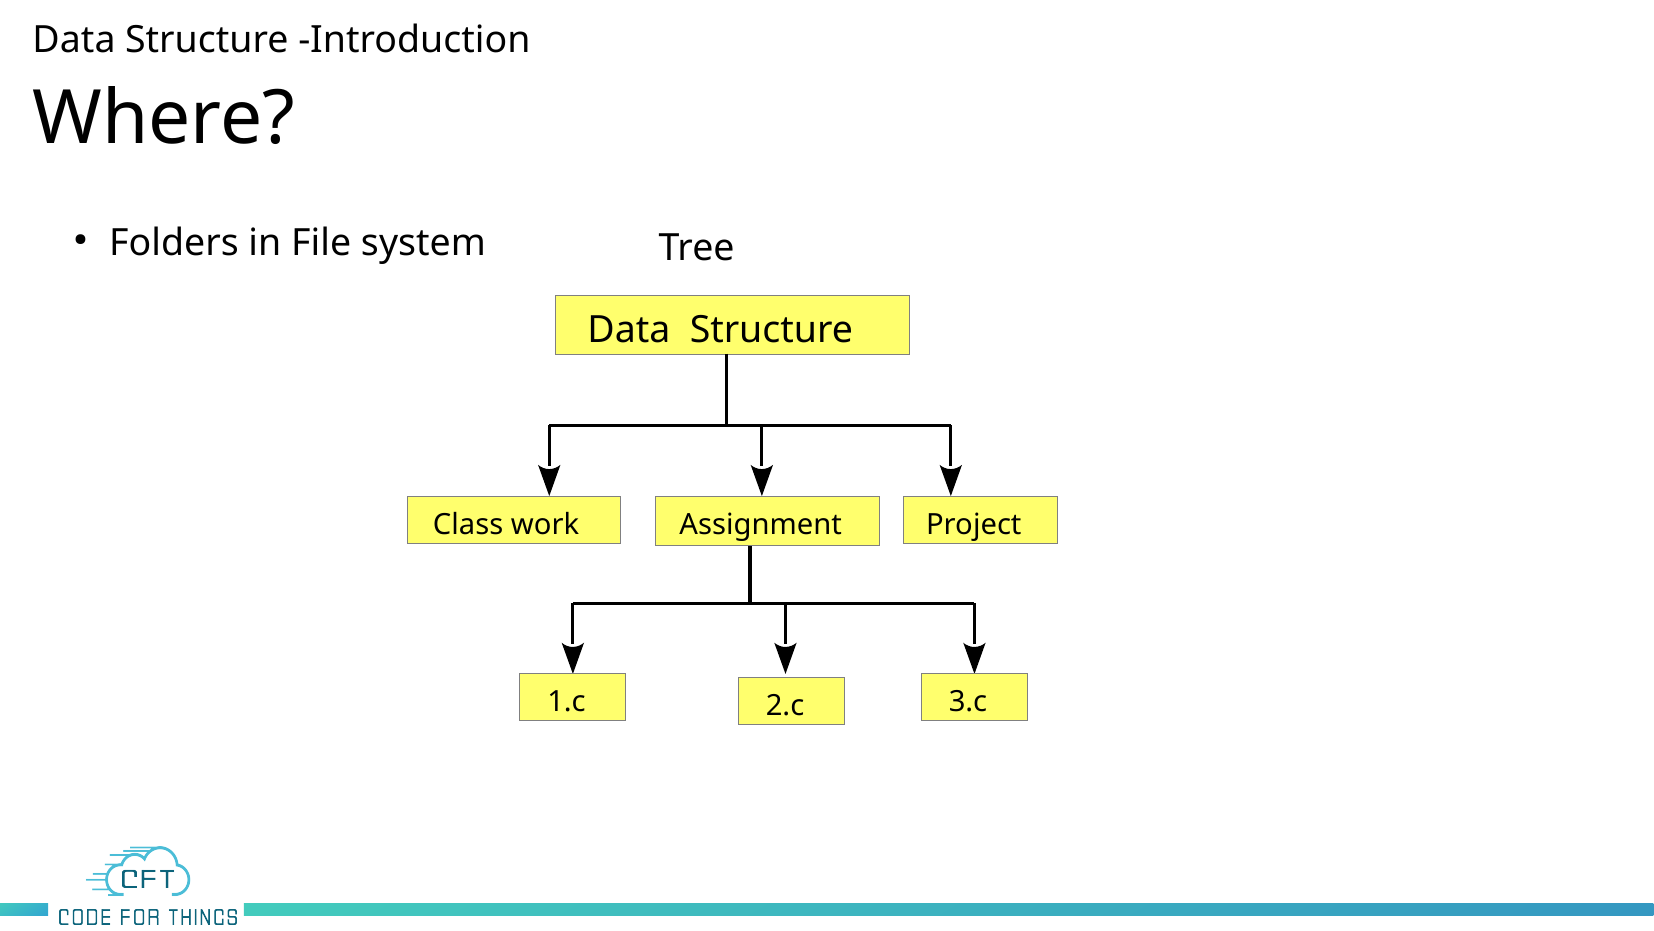

# Data Structure -Introduction Where?
Folders in File system
Tree
Data Structure
Class work
Assignment
Project
 1.c
 3.c
 2.c